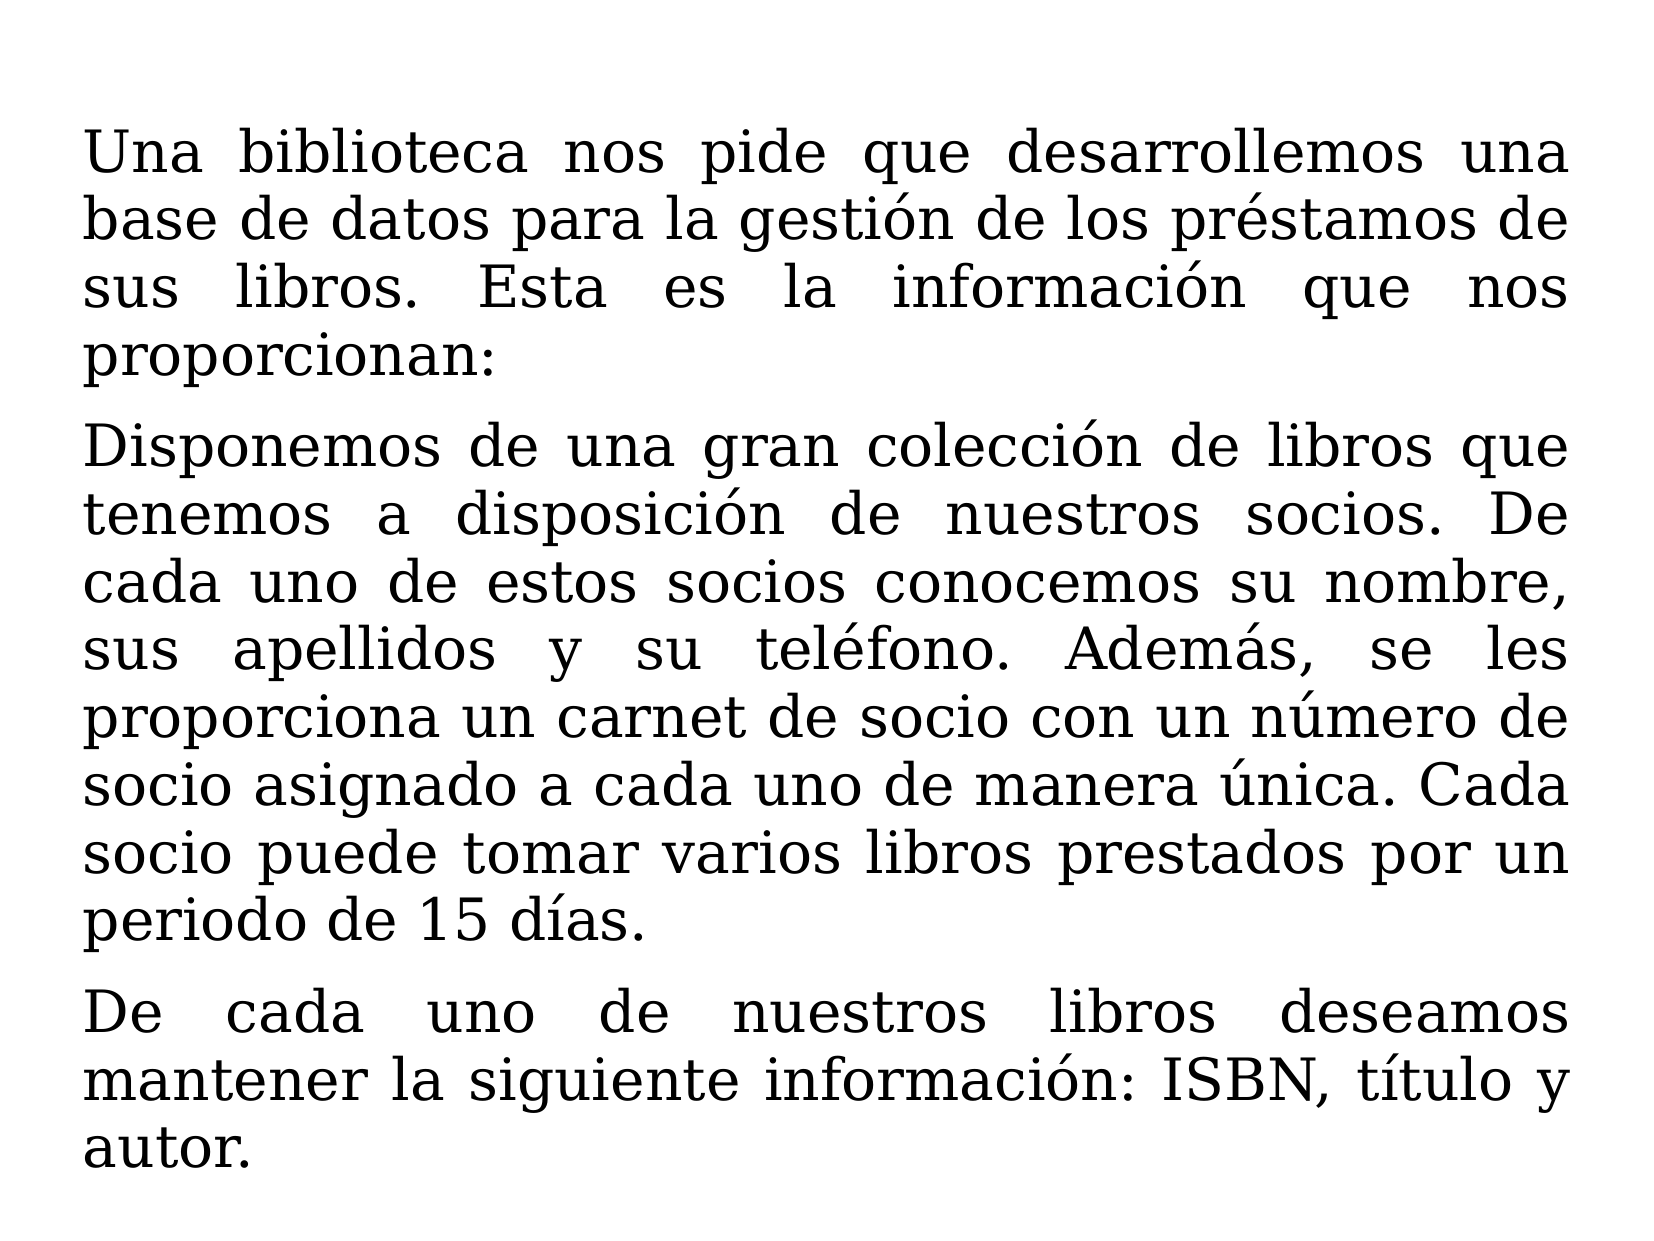

Una biblioteca nos pide que desarrollemos una base de datos para la gestión de los préstamos de sus libros. Esta es la información que nos proporcionan:
Disponemos de una gran colección de libros que tenemos a disposición de nuestros socios. De cada uno de estos socios conocemos su nombre, sus apellidos y su teléfono. Además, se les proporciona un carnet de socio con un número de socio asignado a cada uno de manera única. Cada socio puede tomar varios libros prestados por un periodo de 15 días.
De cada uno de nuestros libros deseamos mantener la siguiente información: ISBN, título y autor.